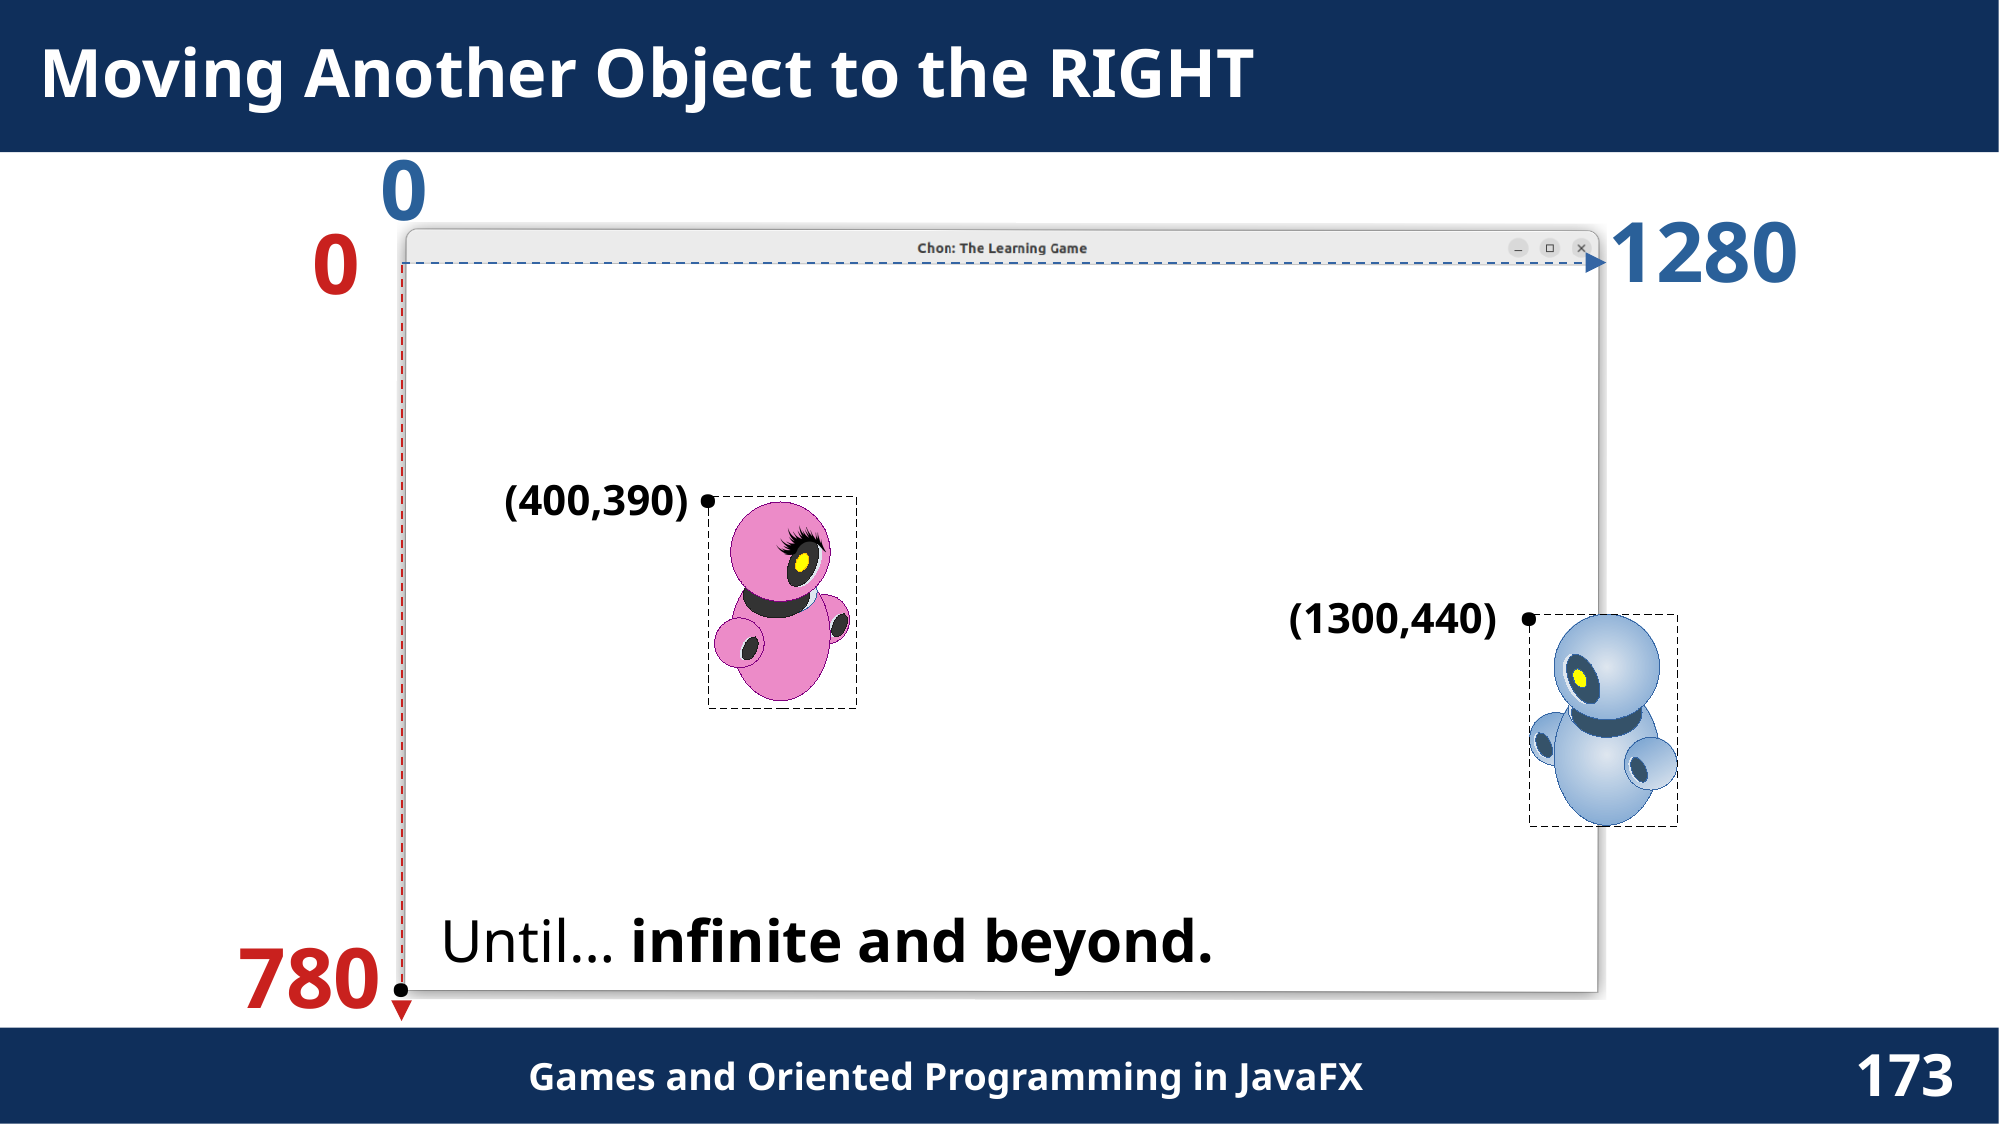

Moving Another Object to the RIGHT
0
1280
0
.
(400,390)
.
 (1300,440)
Until… infinite and beyond.
.
780